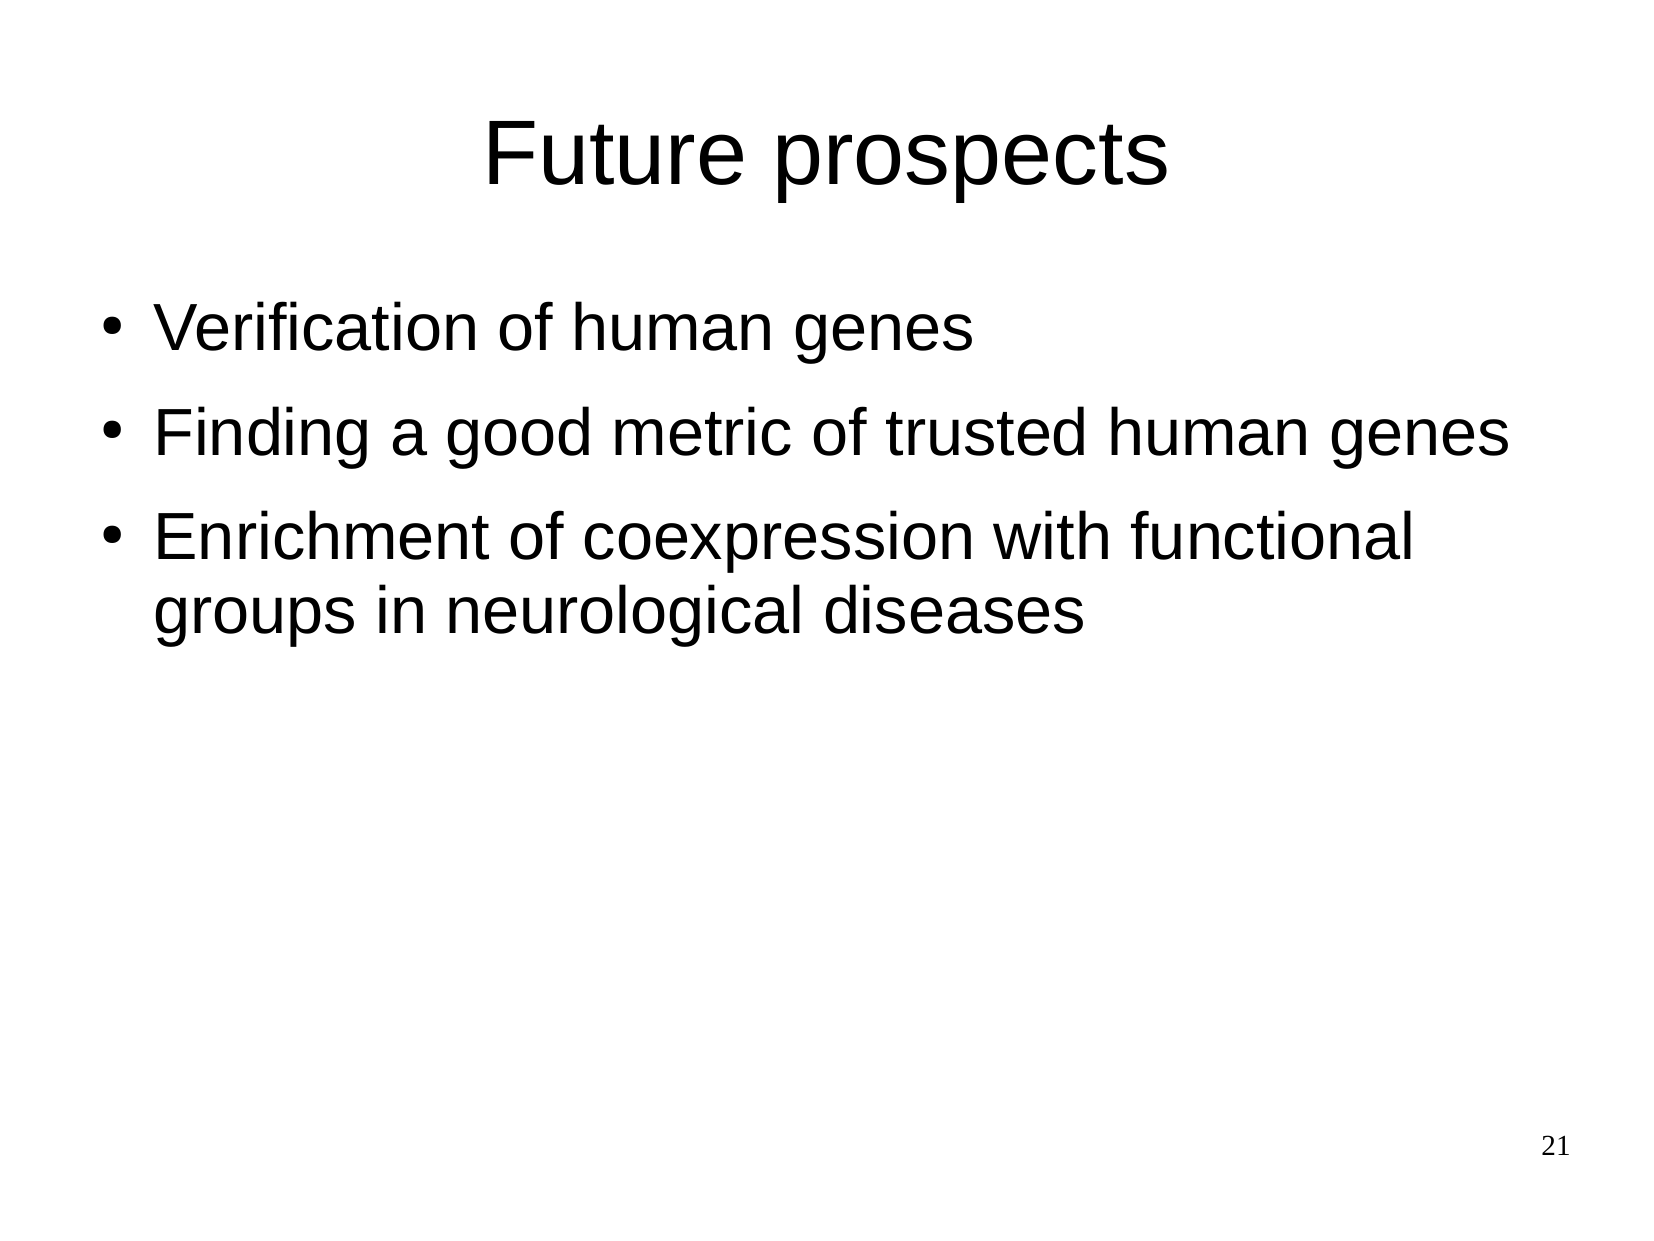

# Future prospects
Verification of human genes
Finding a good metric of trusted human genes
Enrichment of coexpression with functional groups in neurological diseases
21